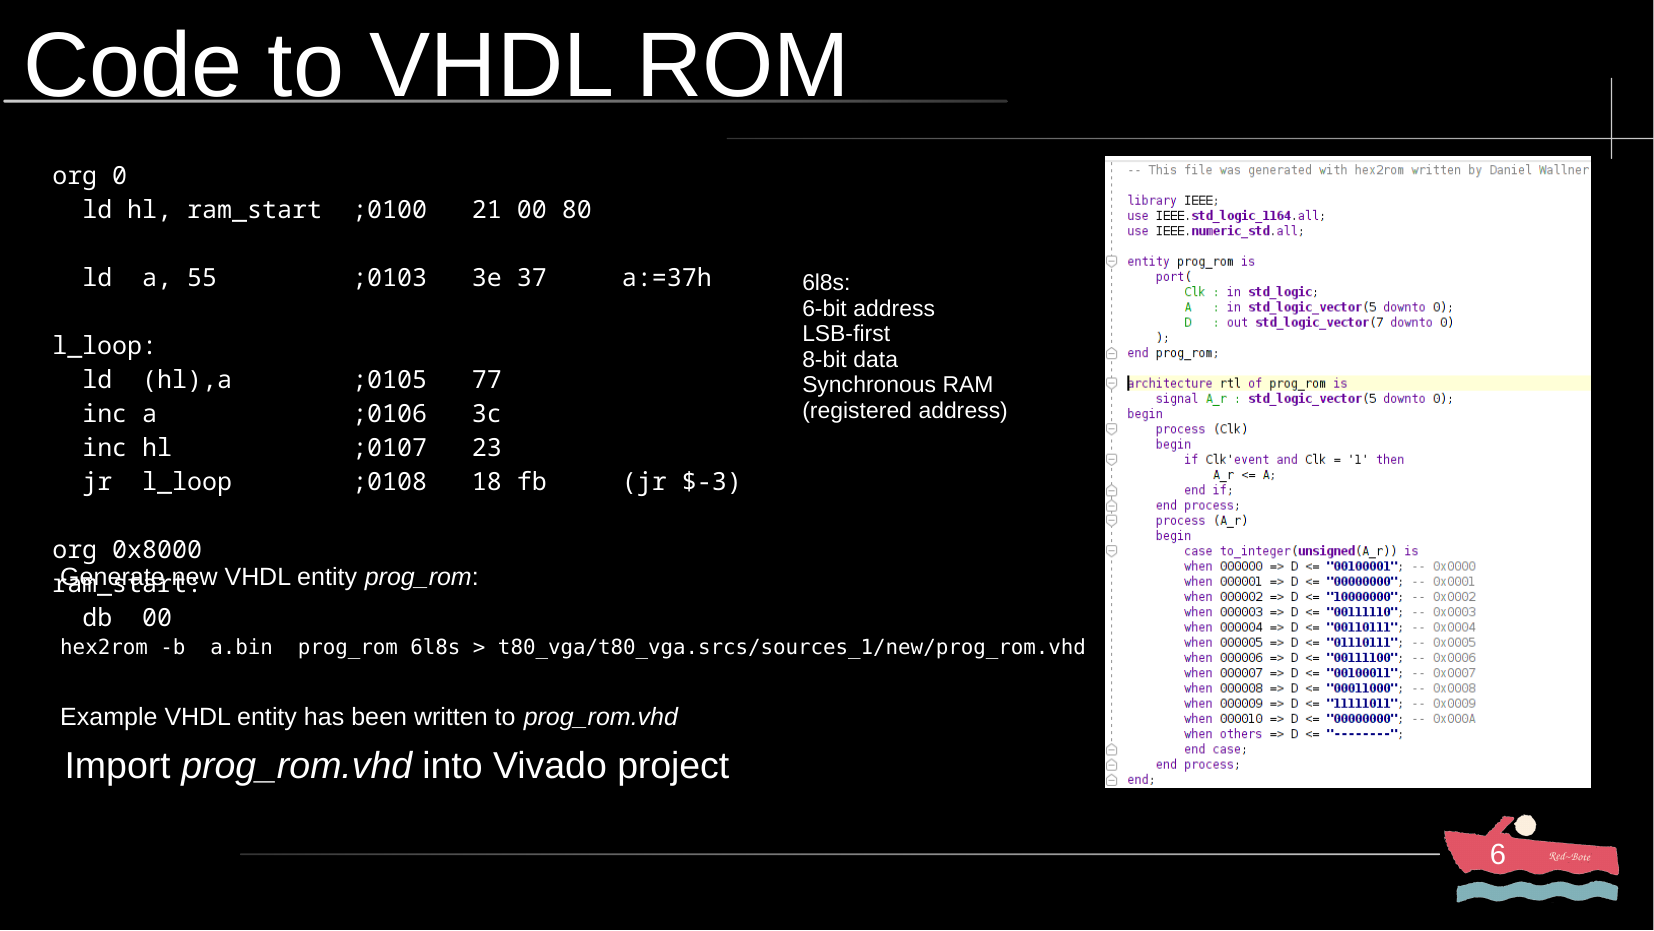

# Code to VHDL ROM
org 0
 ld hl, ram_start ;0100 21 00 80
 ld a, 55 ;0103 3e 37 a:=37h
l_loop:
 ld (hl),a ;0105 77
 inc a ;0106 3c
 inc hl ;0107 23
 jr l_loop ;0108 18 fb (jr $-3)
org 0x8000
ram_start:
 db 00
6l8s:
6-bit address
LSB-first
8-bit data
Synchronous RAM (registered address)
Generate new VHDL entity prog_rom:
hex2rom -b a.bin prog_rom 6l8s > t80_vga/t80_vga.srcs/sources_1/new/prog_rom.vhd
Example VHDL entity has been written to prog_rom.vhd
Import prog_rom.vhd into Vivado project
6